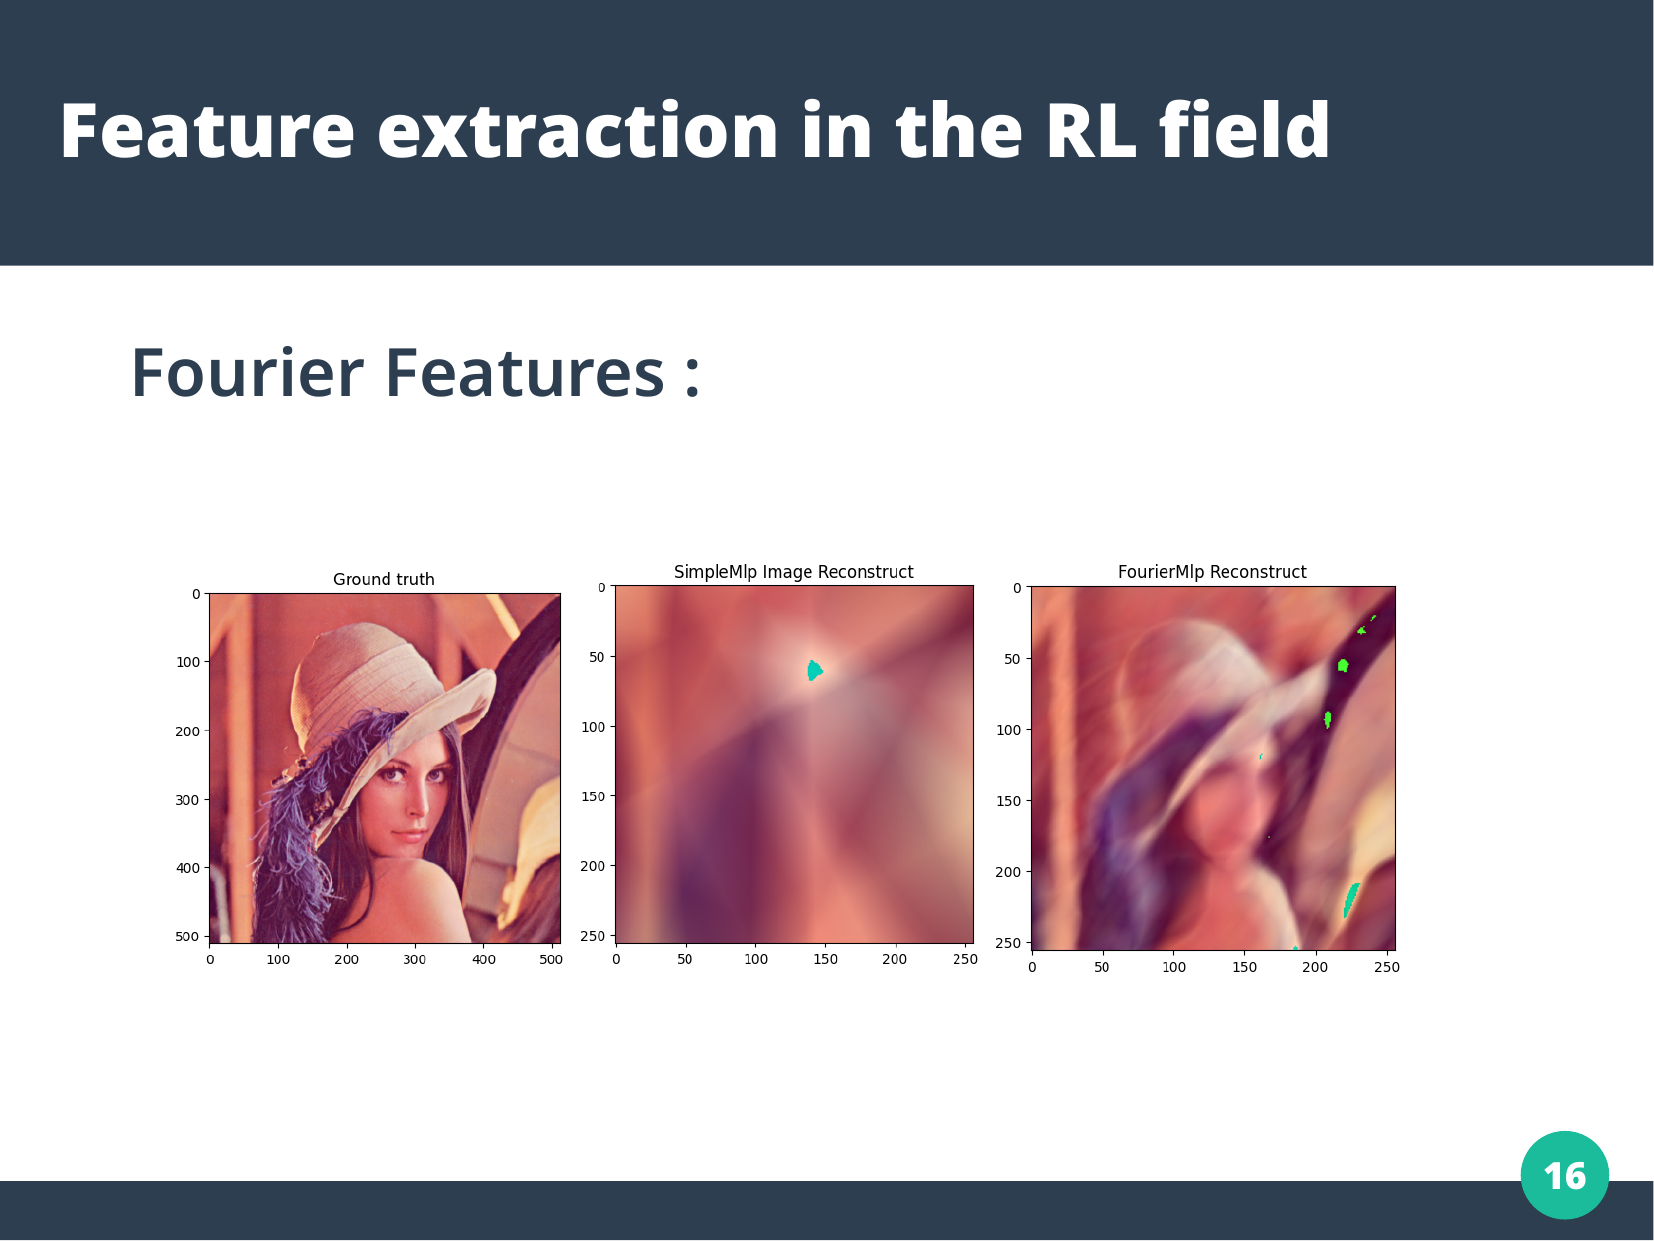

# Feature extraction in the RL field
Fourier Features :
16